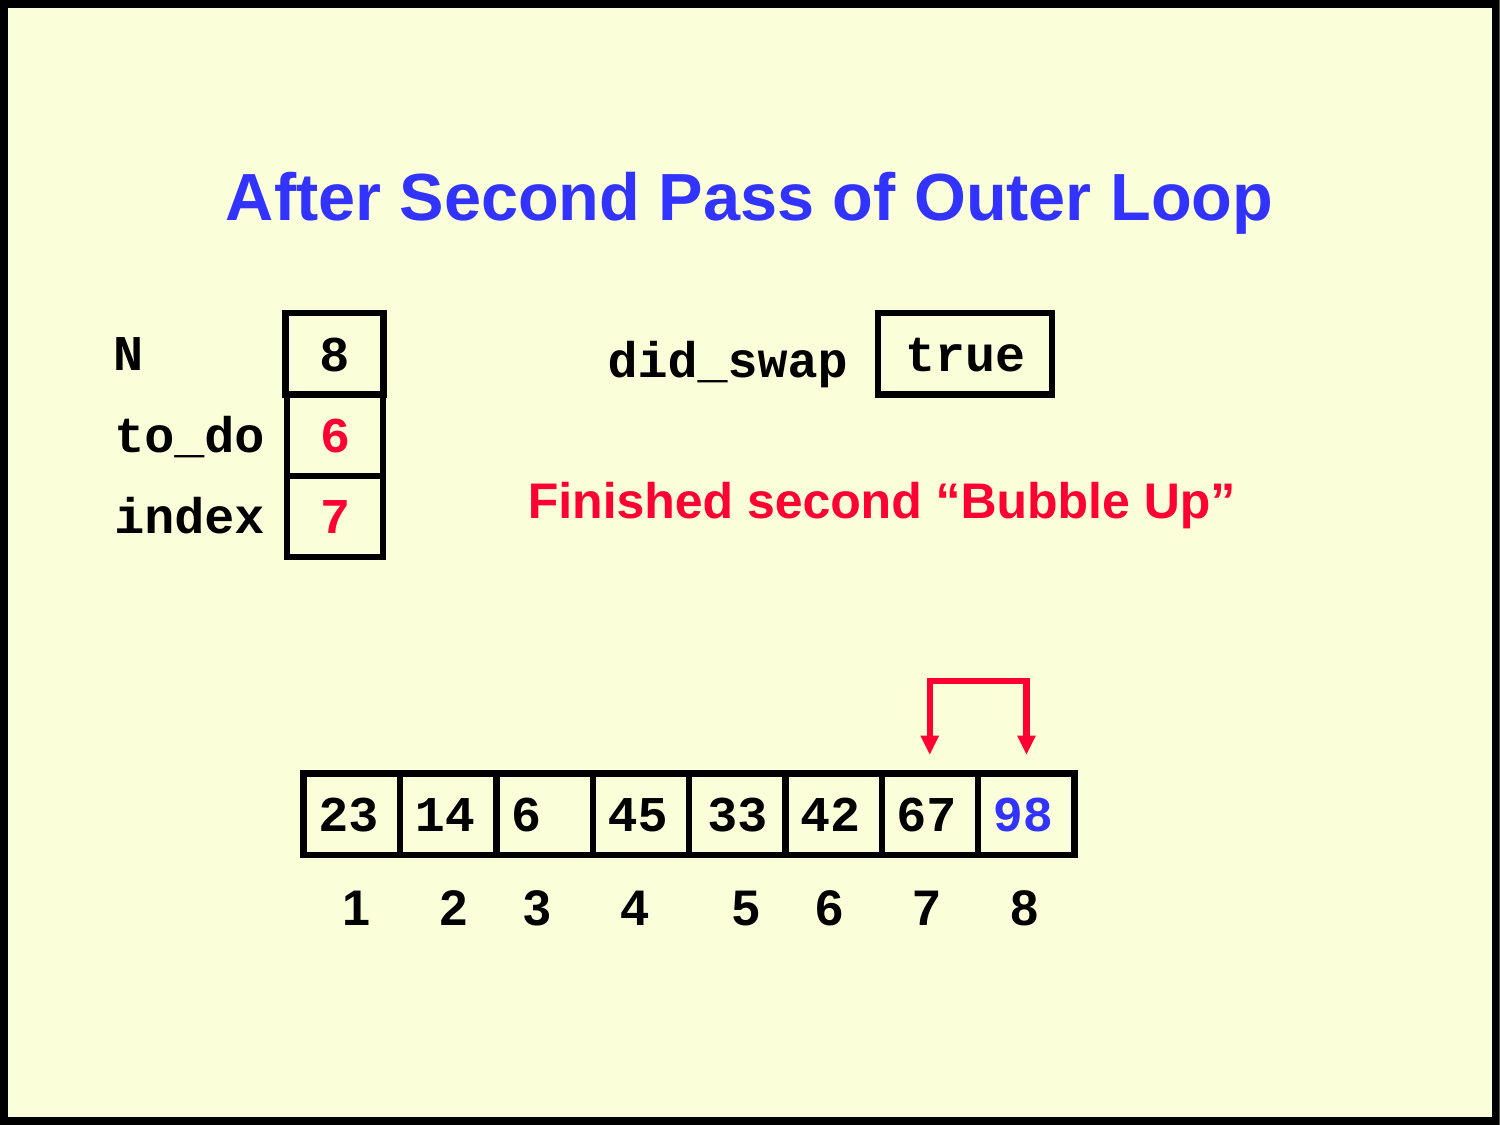

# After Second Pass of Outer Loop
N
8
true
did_swap
to_do
6
Finished second “Bubble Up”
index
7
23
14
6
45
33
42
67
98
1 2 3 4 5 6 7 8